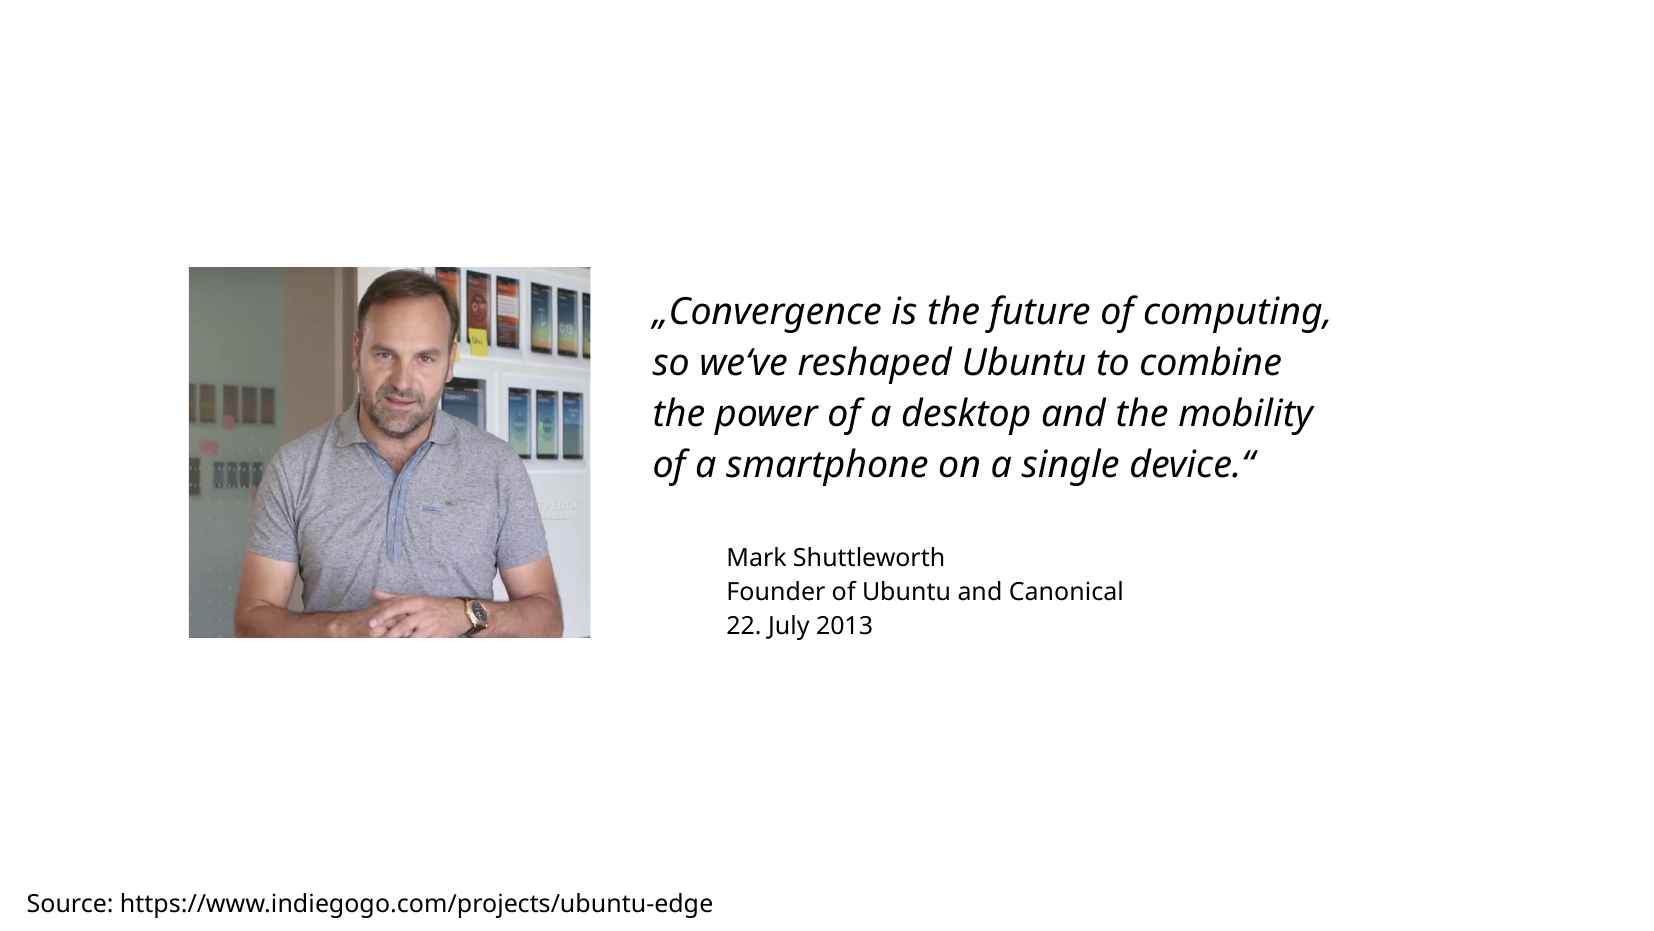

„Convergence is the future of computing, so we‘ve reshaped Ubuntu to combine the power of a desktop and the mobility of a smartphone on a single device.“
	Mark Shuttleworth
	Founder of Ubuntu and Canonical
	22. July 2013
Source: https://www.indiegogo.com/projects/ubuntu-edge